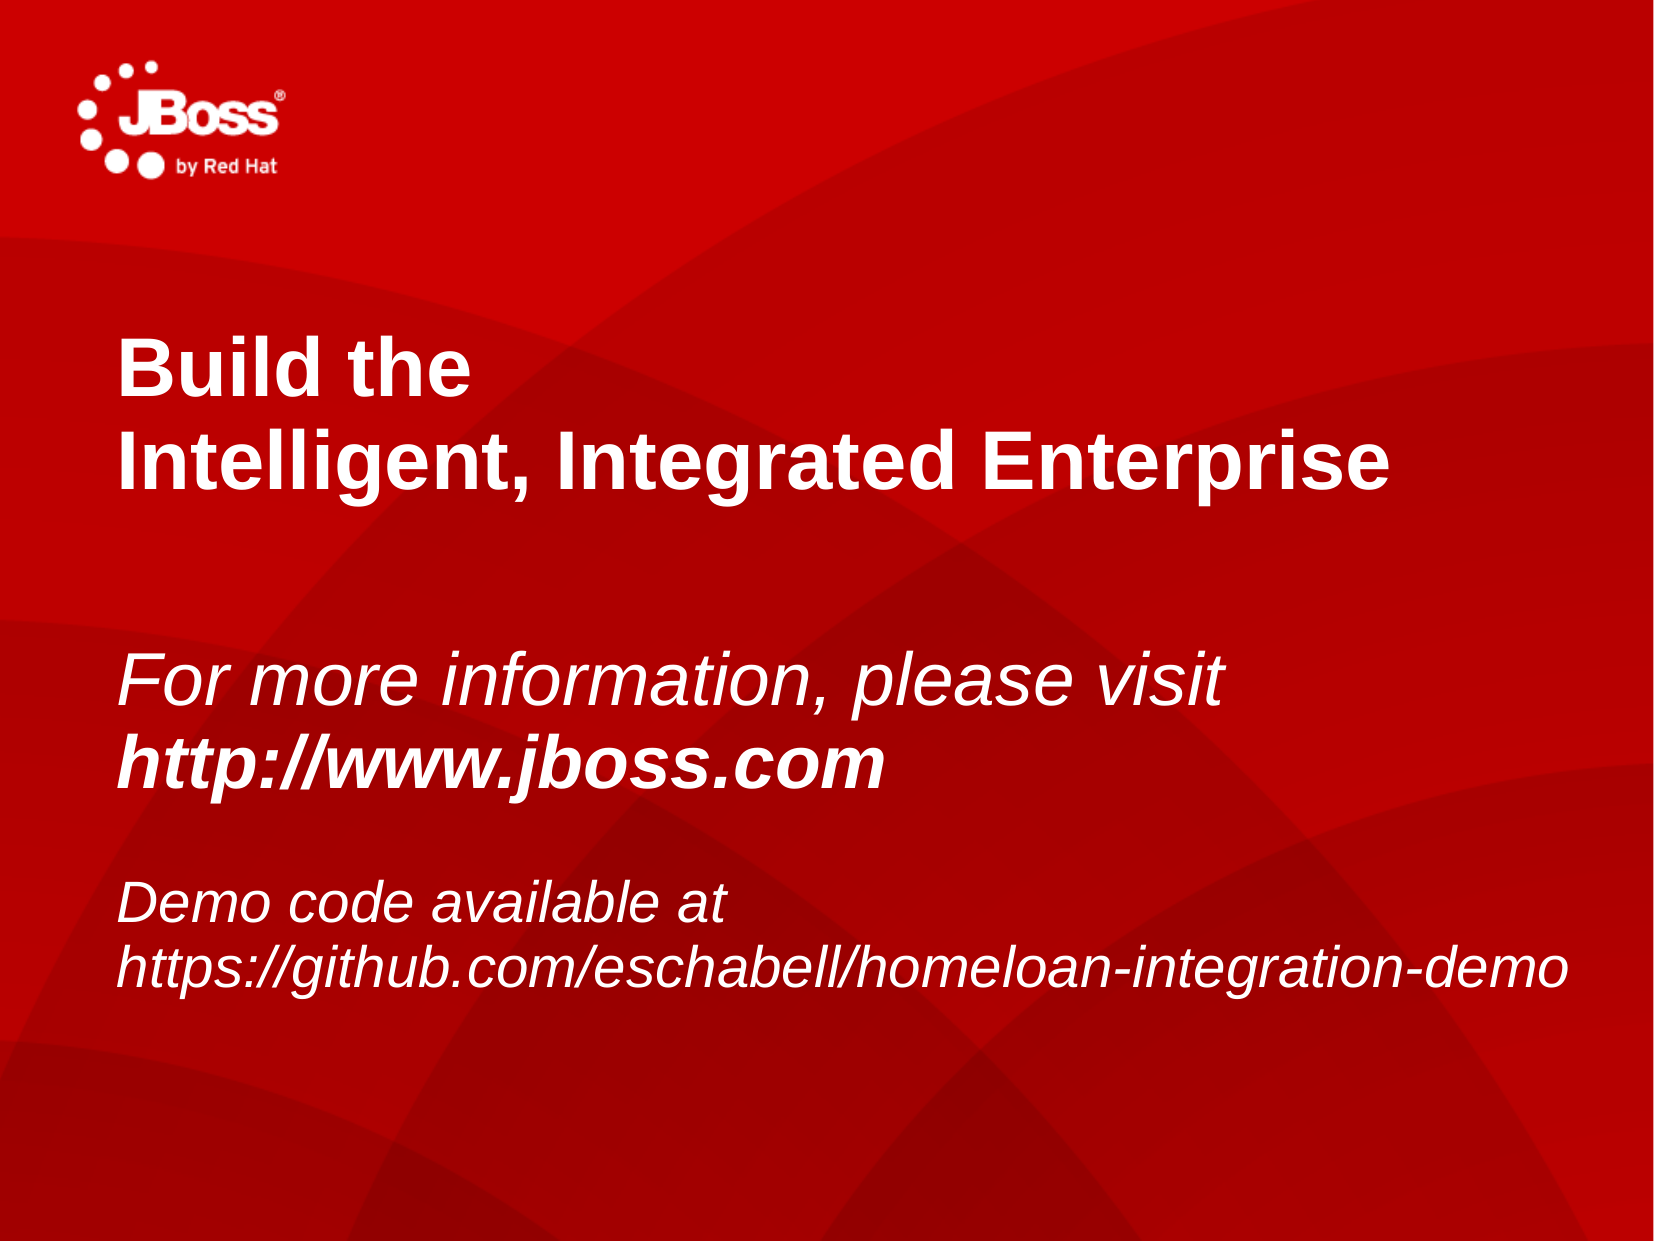

Build the
Intelligent, Integrated Enterprise
For more information, please visit
http://www.jboss.com
Demo code available at
https://github.com/eschabell/homeloan-integration-demo
TITLE SLIDE: HEADLINE
Presenter name
Title, Red Hat
Date